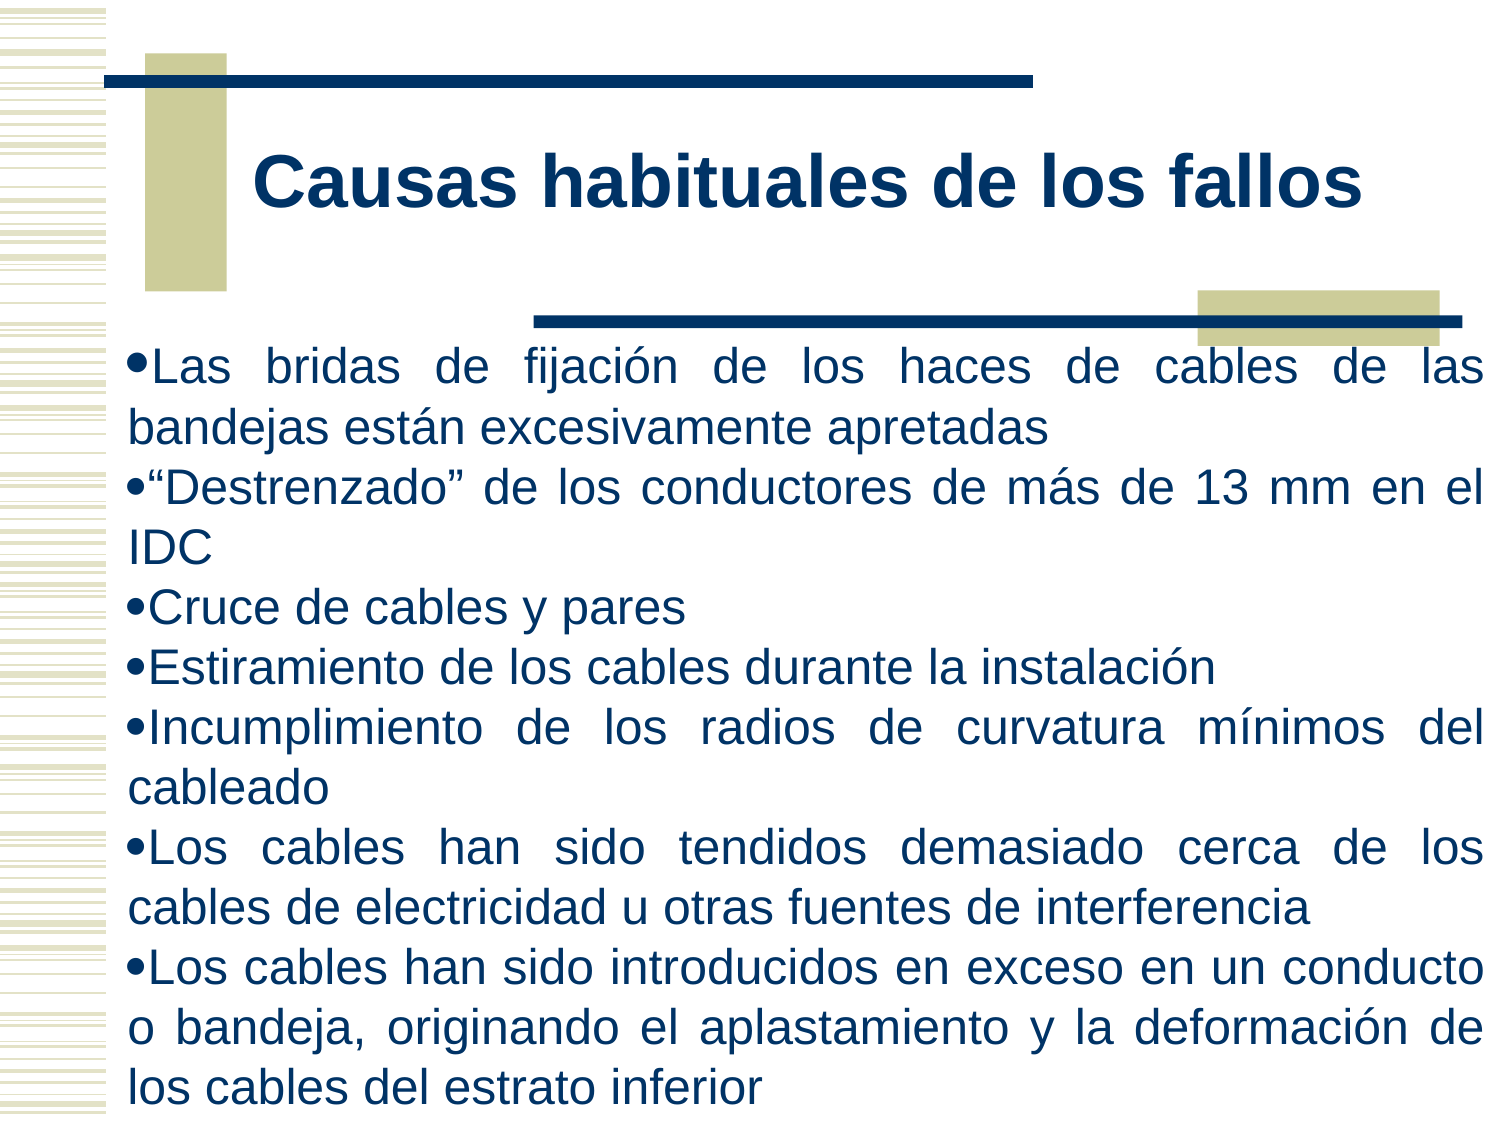

Causas habituales de los fallos
Las bridas de fijación de los haces de cables de las bandejas están excesivamente apretadas
“Destrenzado” de los conductores de más de 13 mm en el IDC
Cruce de cables y pares
Estiramiento de los cables durante la instalación
Incumplimiento de los radios de curvatura mínimos del cableado
Los cables han sido tendidos demasiado cerca de los cables de electricidad u otras fuentes de interferencia
Los cables han sido introducidos en exceso en un conducto o bandeja, originando el aplastamiento y la deformación de los cables del estrato inferior